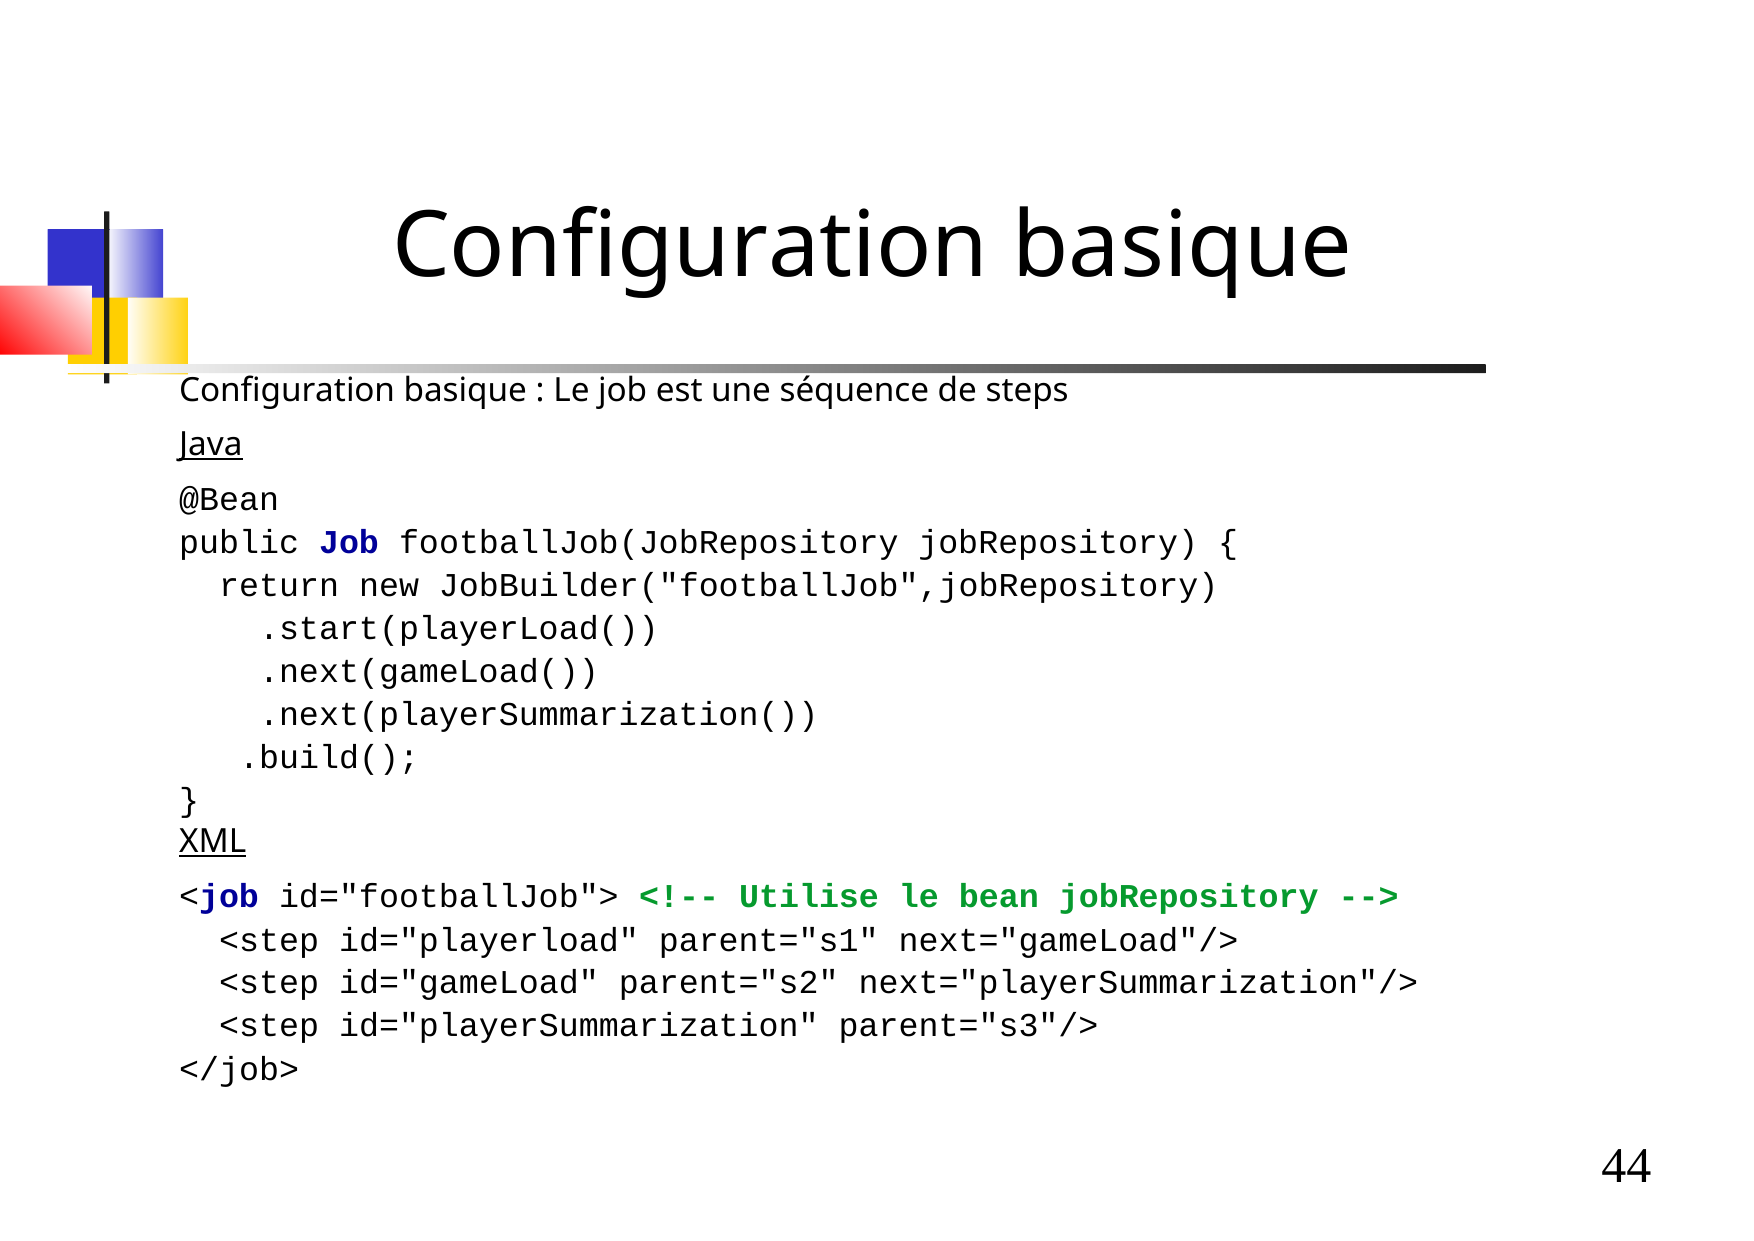

# Configuration basique
Configuration basique : Le job est une séquence de steps
Java
@Bean
public Job footballJob(JobRepository jobRepository) {
 return new JobBuilder("footballJob",jobRepository)
 .start(playerLoad())
 .next(gameLoad())
 .next(playerSummarization())
 .build();
}
XML
<job id="footballJob"> <!-- Utilise le bean jobRepository -->
 <step id="playerload" parent="s1" next="gameLoad"/>
 <step id="gameLoad" parent="s2" next="playerSummarization"/>
 <step id="playerSummarization" parent="s3"/>
</job>